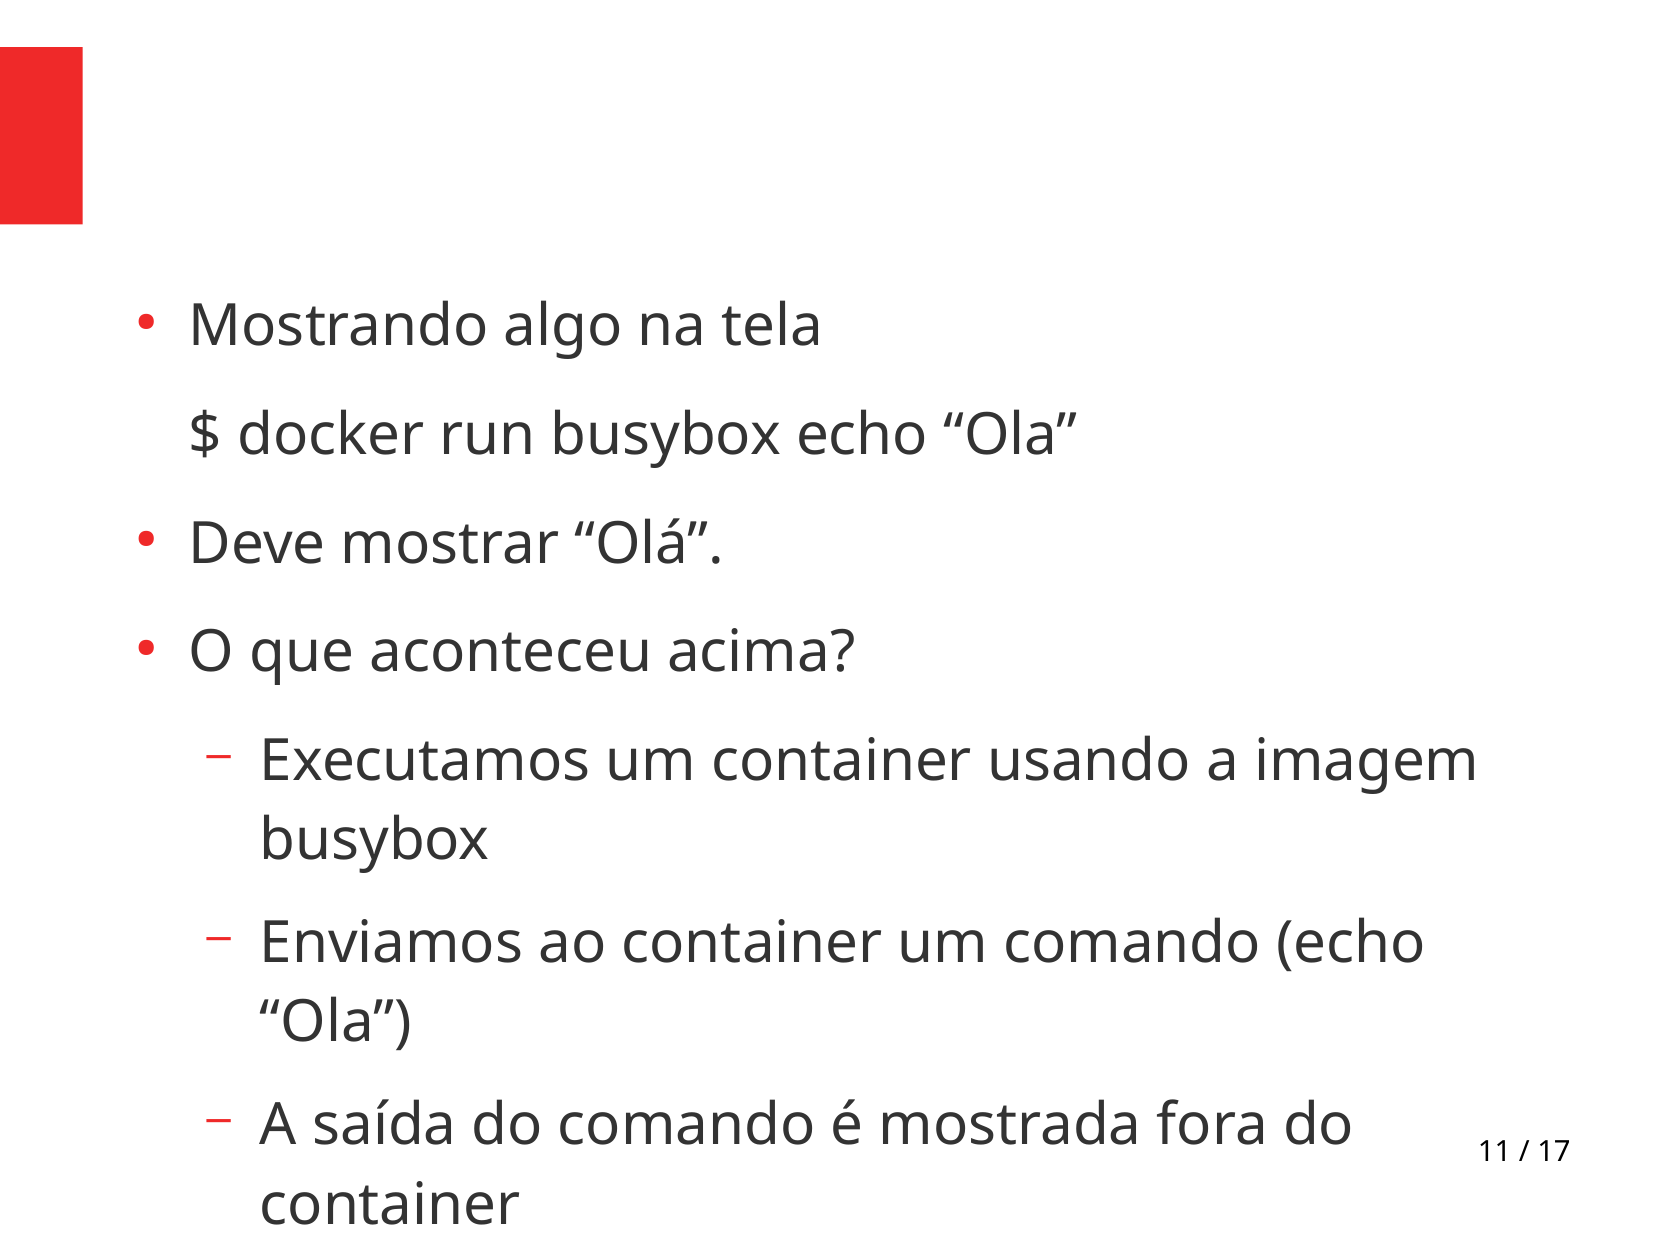

#
Mostrando algo na tela
$ docker run busybox echo “Ola”
Deve mostrar “Olá”.
O que aconteceu acima?
Executamos um container usando a imagem busybox
Enviamos ao container um comando (echo “Ola”)
A saída do comando é mostrada fora do container
11